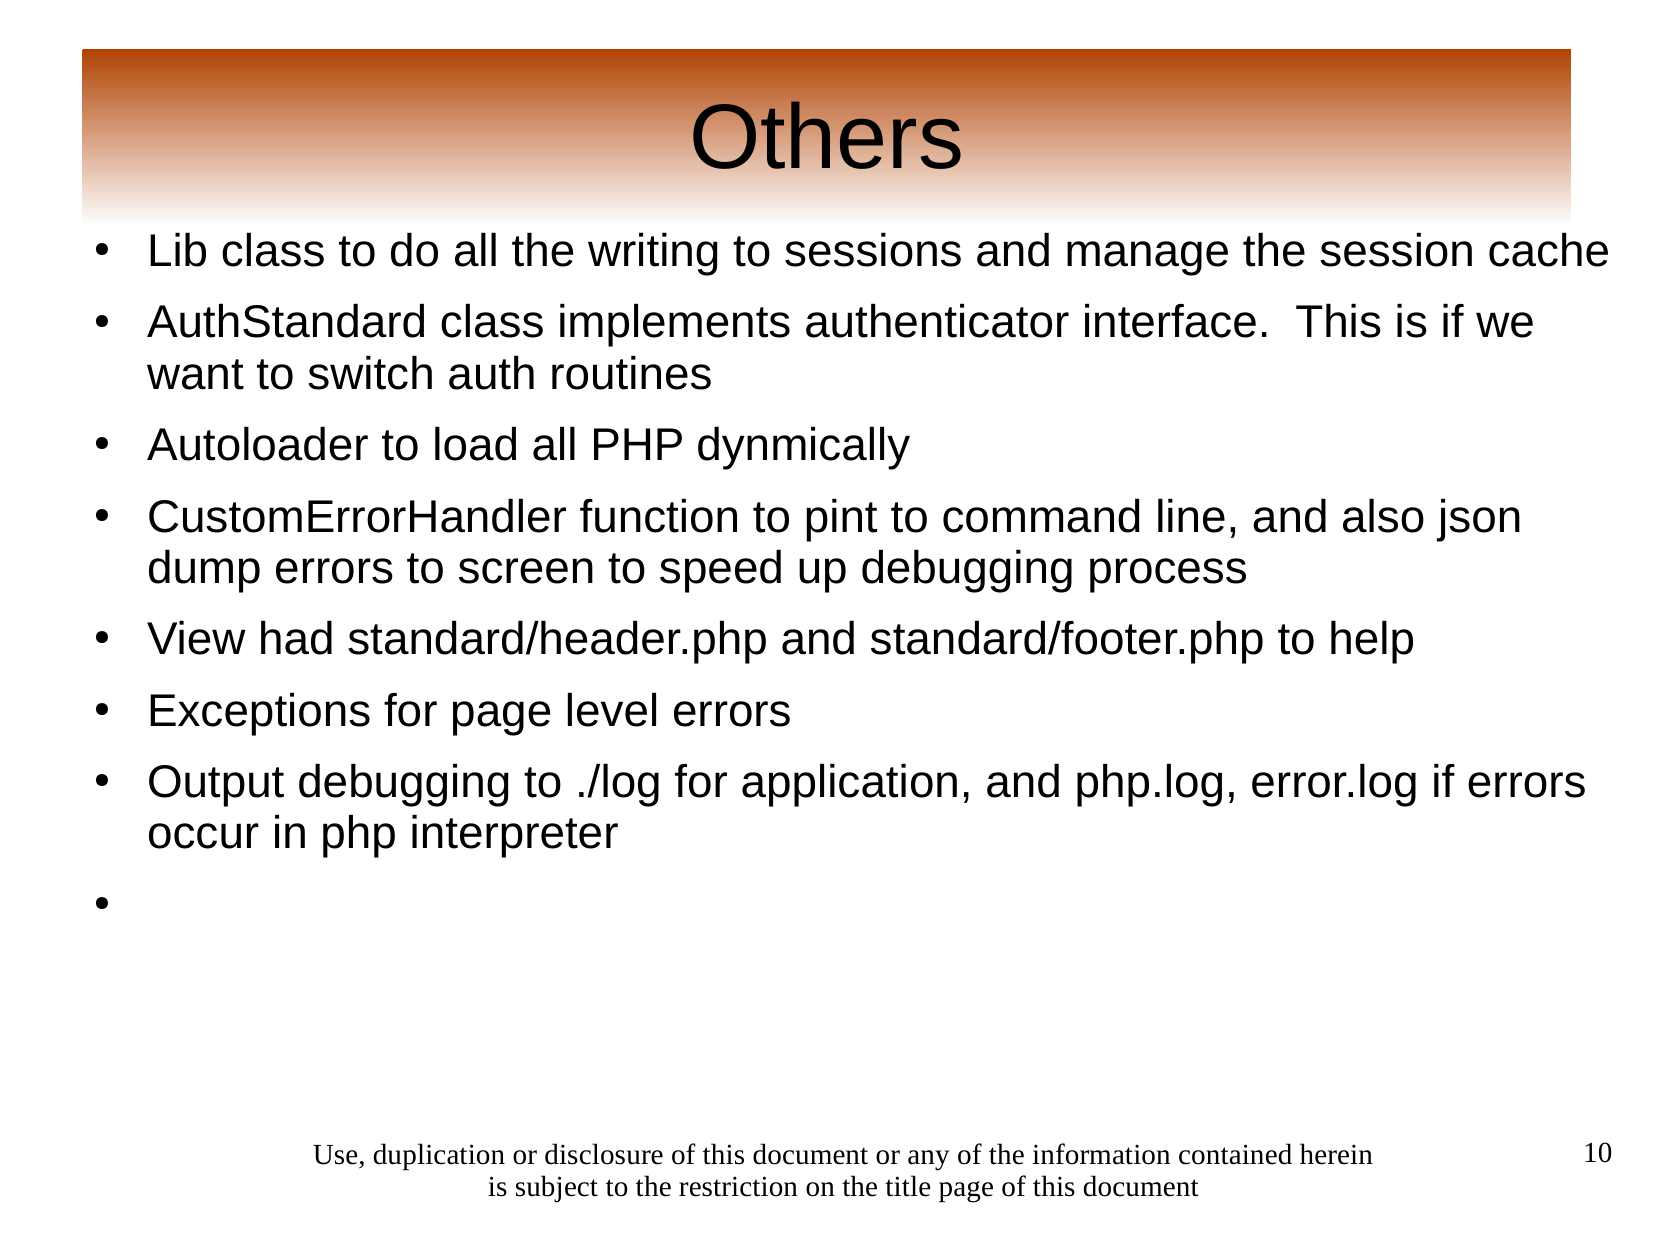

# Others
Lib class to do all the writing to sessions and manage the session cache
AuthStandard class implements authenticator interface. This is if we want to switch auth routines
Autoloader to load all PHP dynmically
CustomErrorHandler function to pint to command line, and also json dump errors to screen to speed up debugging process
View had standard/header.php and standard/footer.php to help
Exceptions for page level errors
Output debugging to ./log for application, and php.log, error.log if errors occur in php interpreter
10